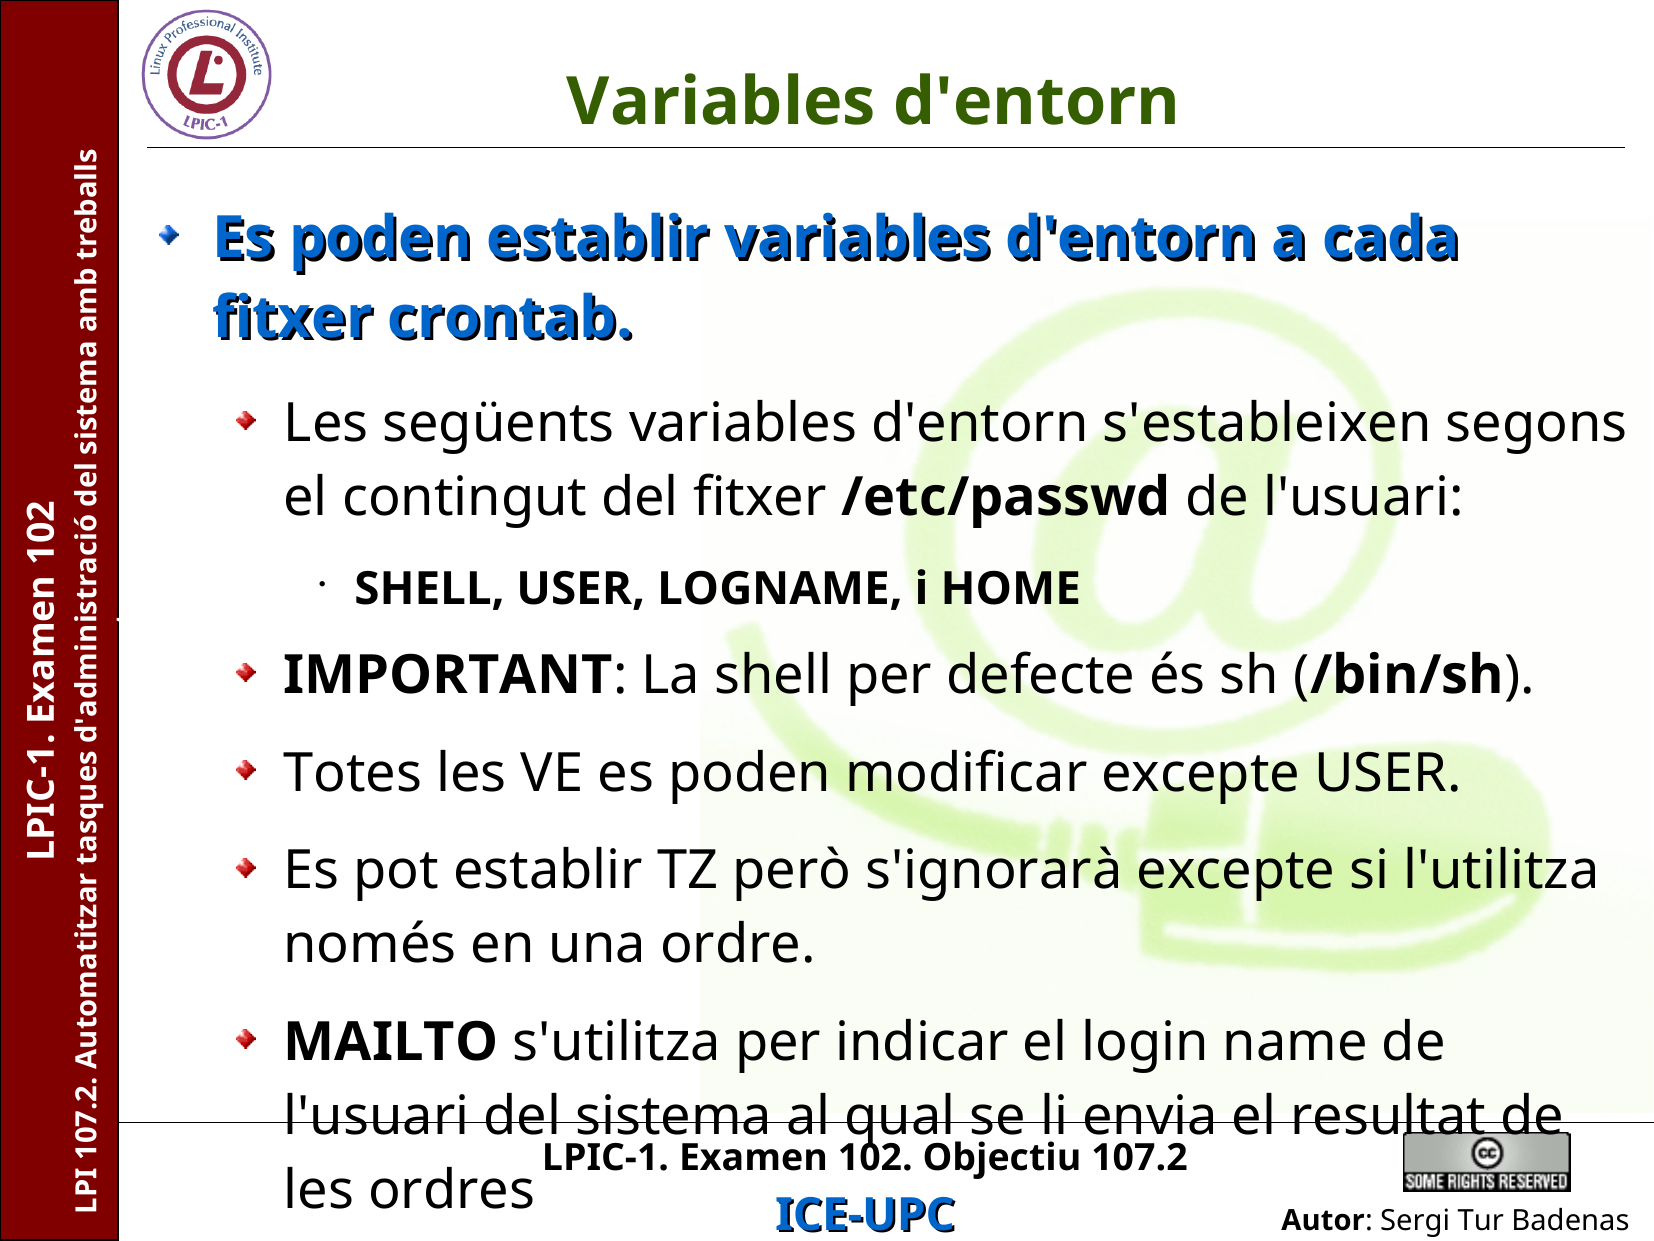

# Variables d'entorn
Es poden establir variables d'entorn a cada fitxer crontab.
Les següents variables d'entorn s'estableixen segons el contingut del fitxer /etc/passwd de l'usuari:
SHELL, USER, LOGNAME, i HOME
IMPORTANT: La shell per defecte és sh (/bin/sh).
Totes les VE es poden modificar excepte USER.
Es pot establir TZ però s'ignorarà excepte si l'utilitza només en una ordre.
MAILTO s'utilitza per indicar el login name de l'usuari del sistema al qual se li envia el resultat de les ordres